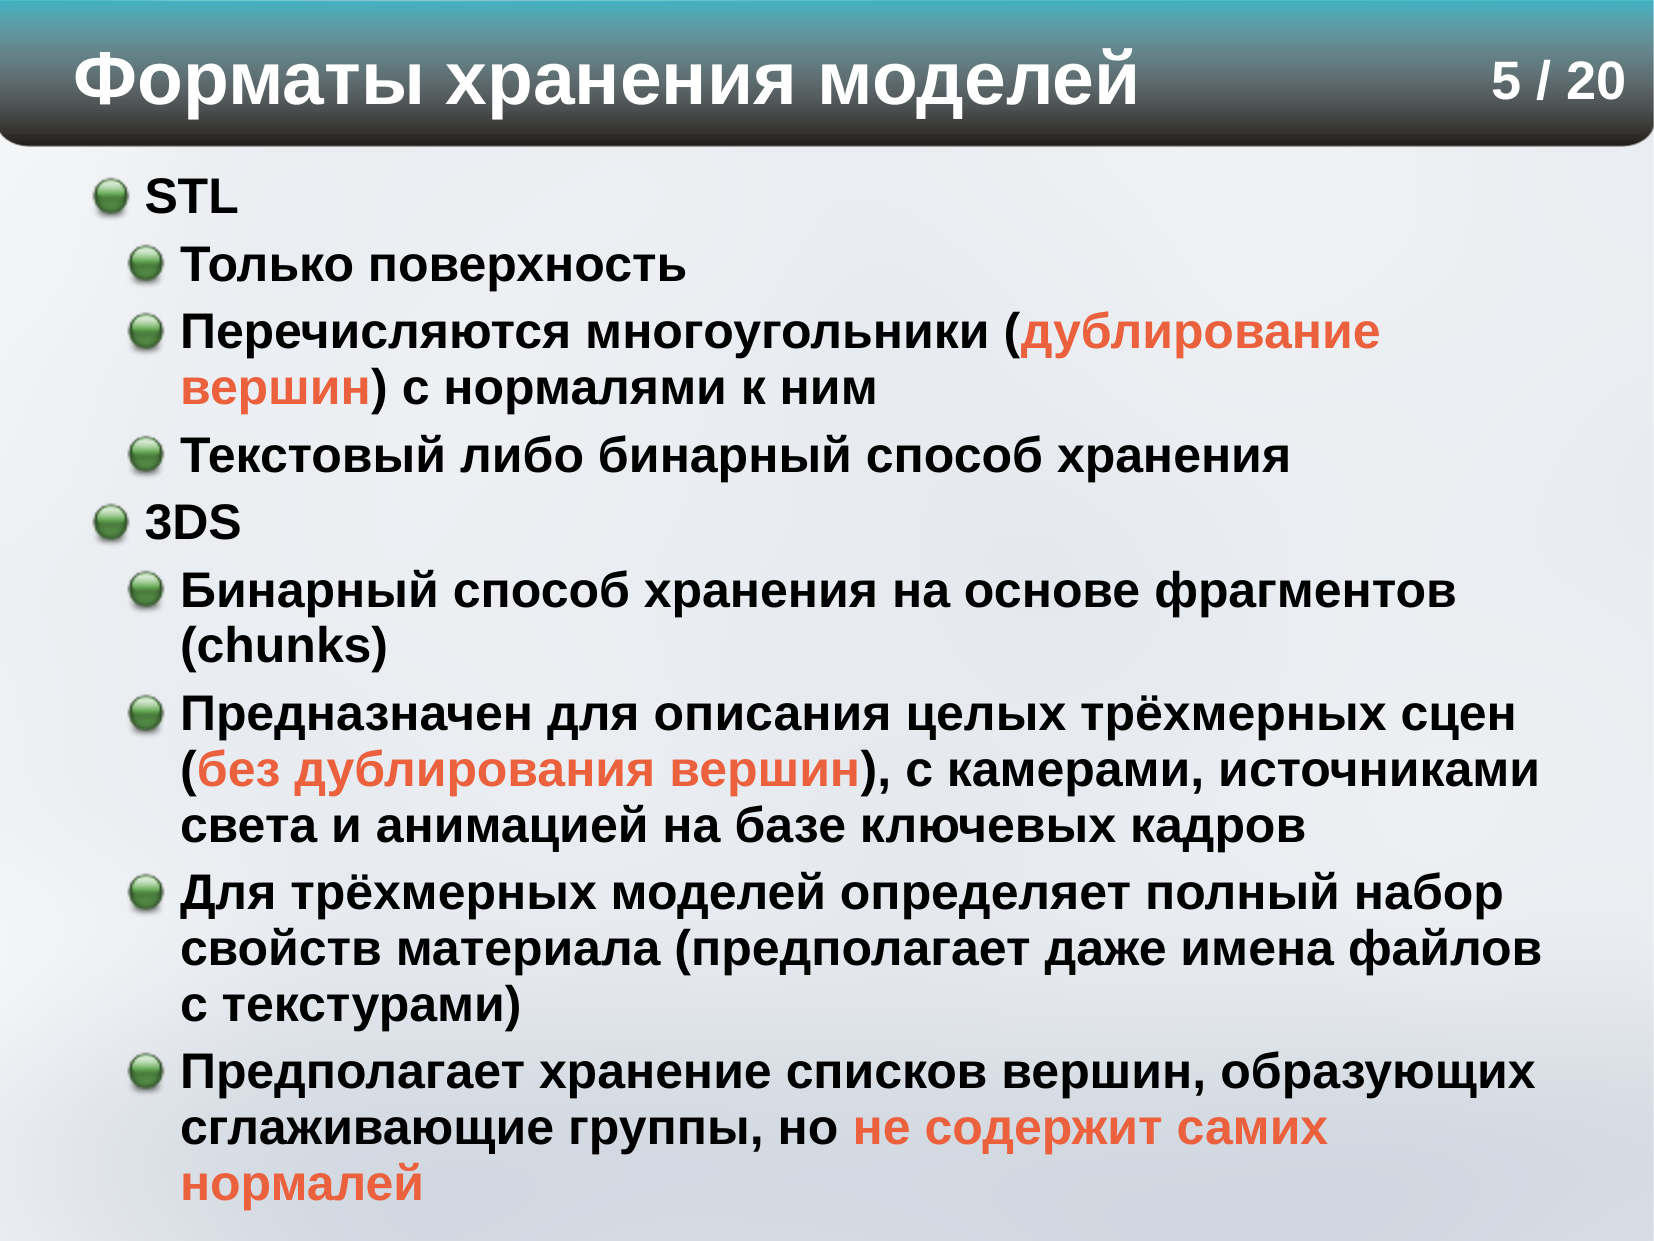

Форматы хранения моделей
STL
Только поверхность
Перечисляются многоугольники (дублирование вершин) с нормалями к ним
Текстовый либо бинарный способ хранения
3DS
Бинарный способ хранения на основе фрагментов (chunks)
Предназначен для описания целых трёхмерных сцен (без дублирования вершин), с камерами, источниками света и анимацией на базе ключевых кадров
Для трёхмерных моделей определяет полный набор свойств материала (предполагает даже имена файлов с текстурами)
Предполагает хранение списков вершин, образующих сглаживающие группы, но не содержит самих нормалей